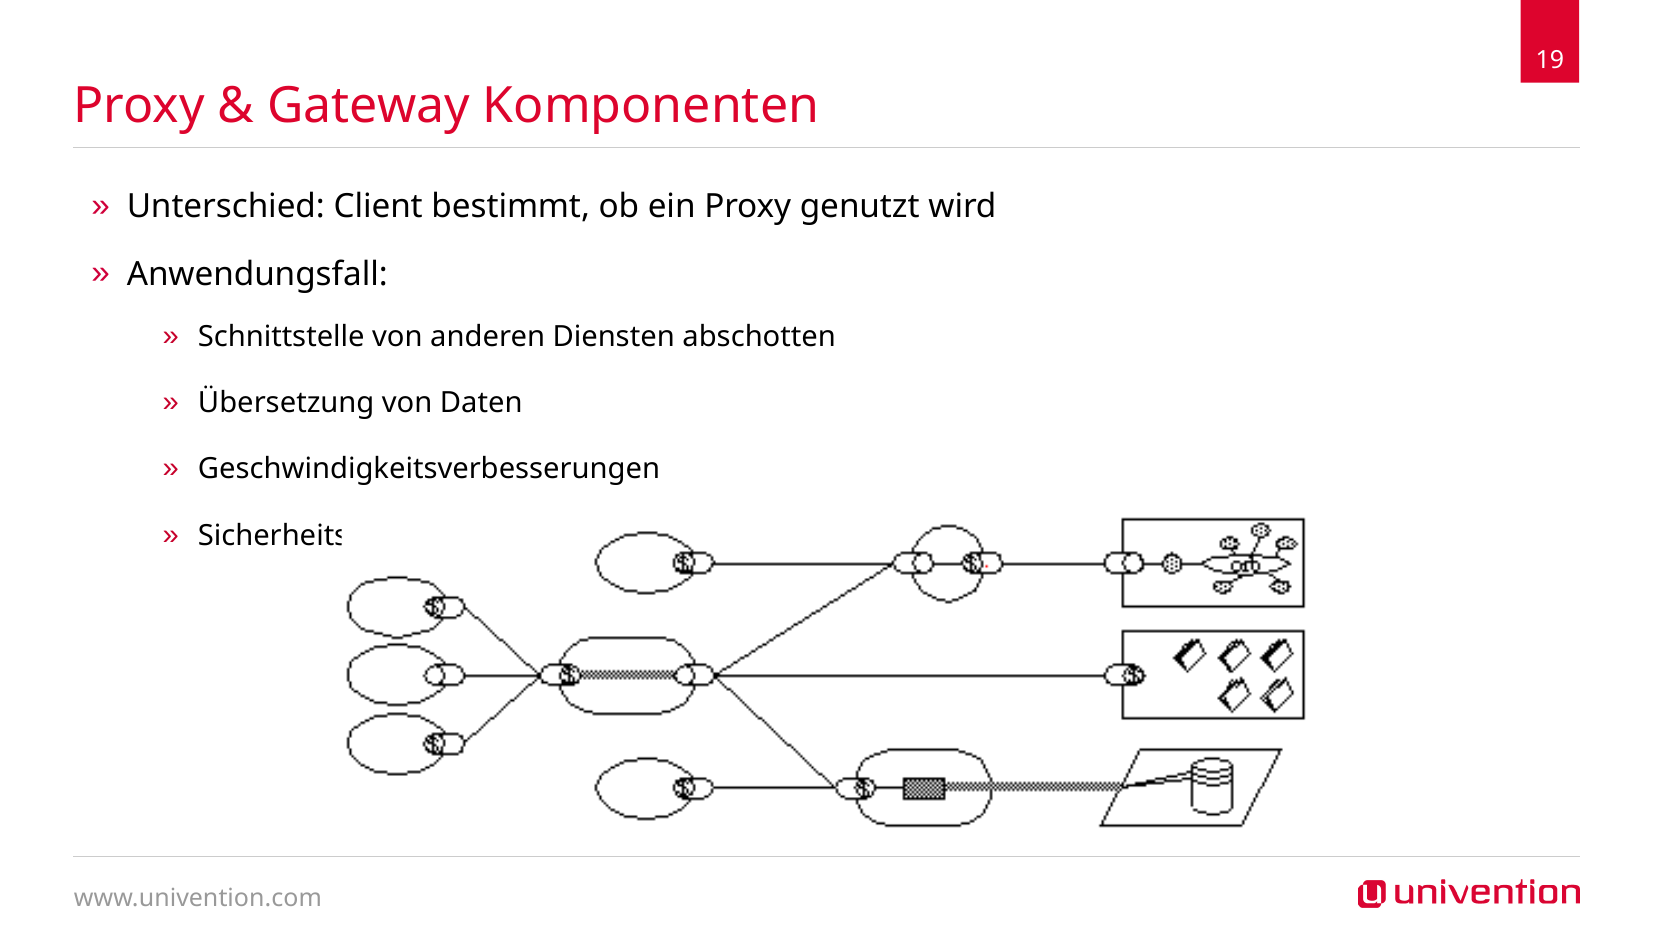

# Proxy & Gateway Komponenten
Unterschied: Client bestimmt, ob ein Proxy genutzt wird
Anwendungsfall:
Schnittstelle von anderen Diensten abschotten
Übersetzung von Daten
Geschwindigkeitsverbesserungen
Sicherheitsschutz bzw. erzwingung